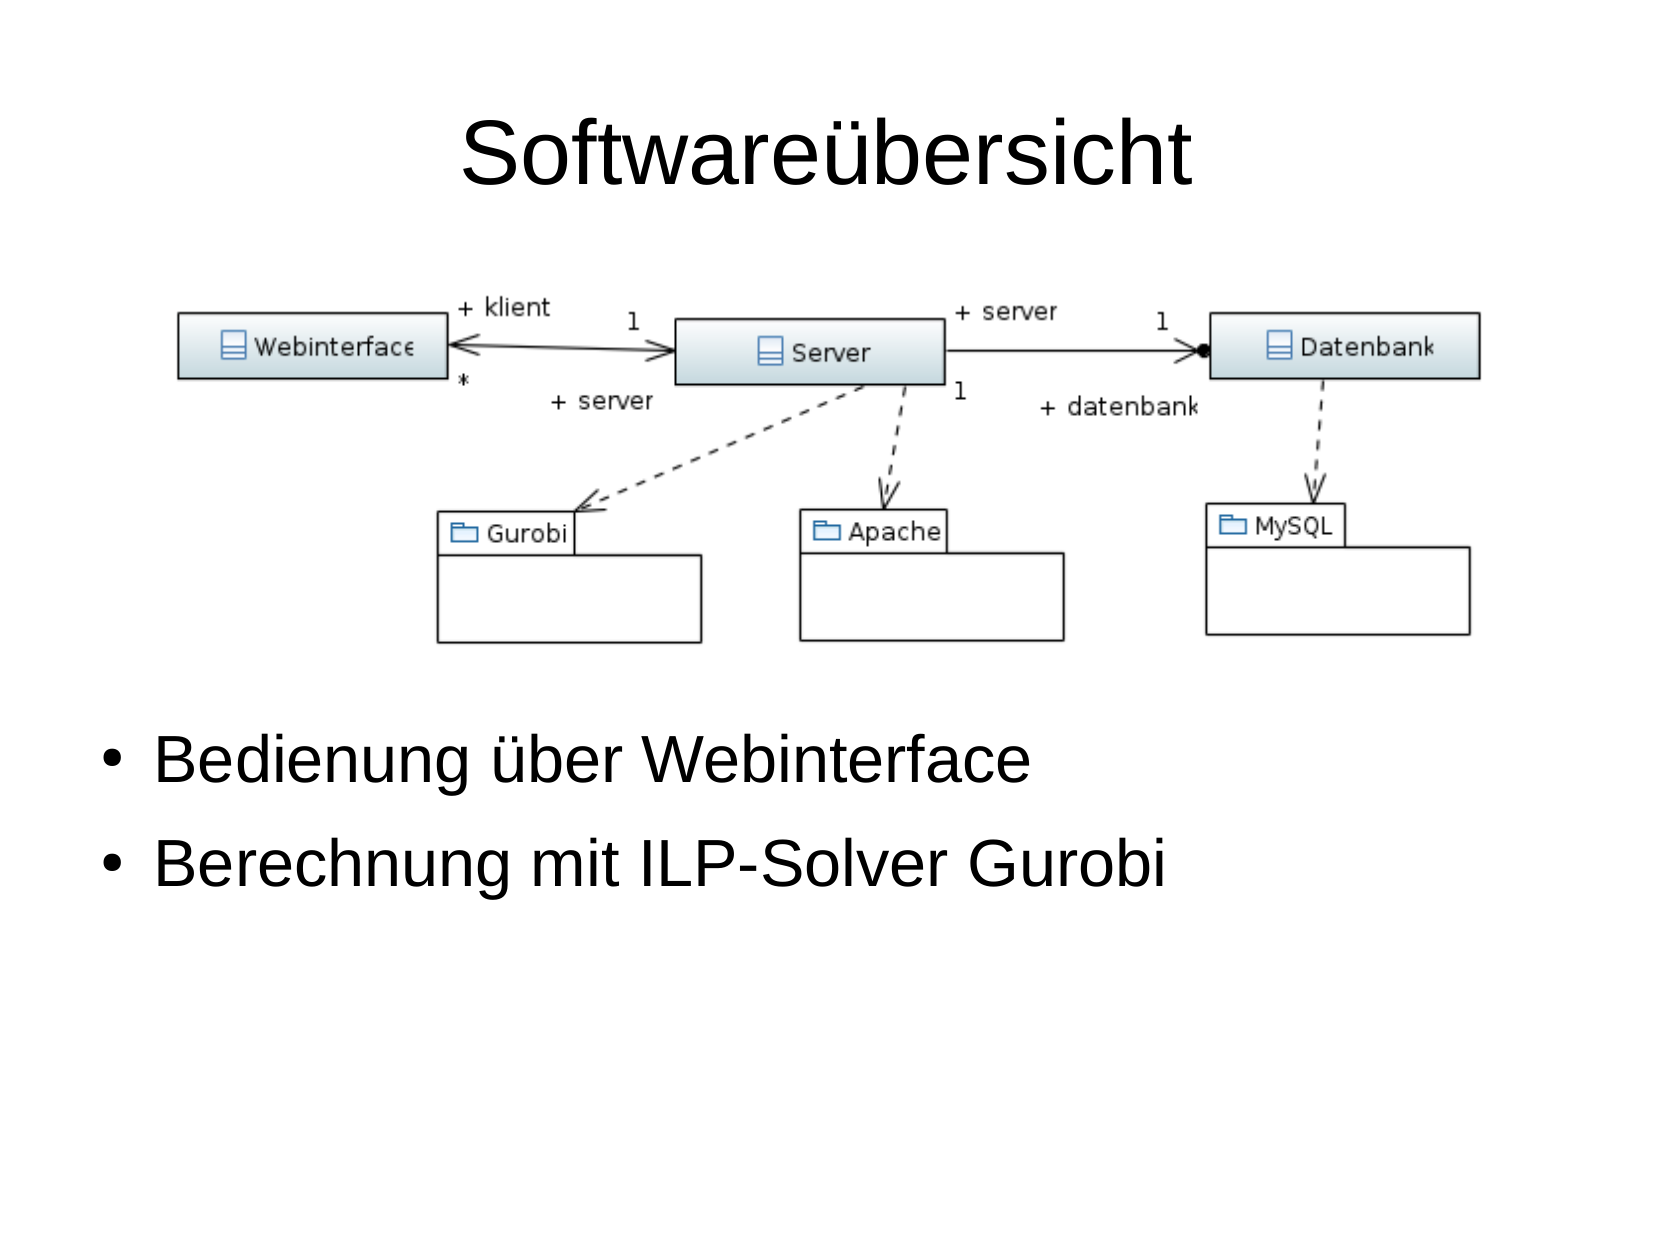

# Softwareübersicht
Bedienung über Webinterface
Berechnung mit ILP-Solver Gurobi